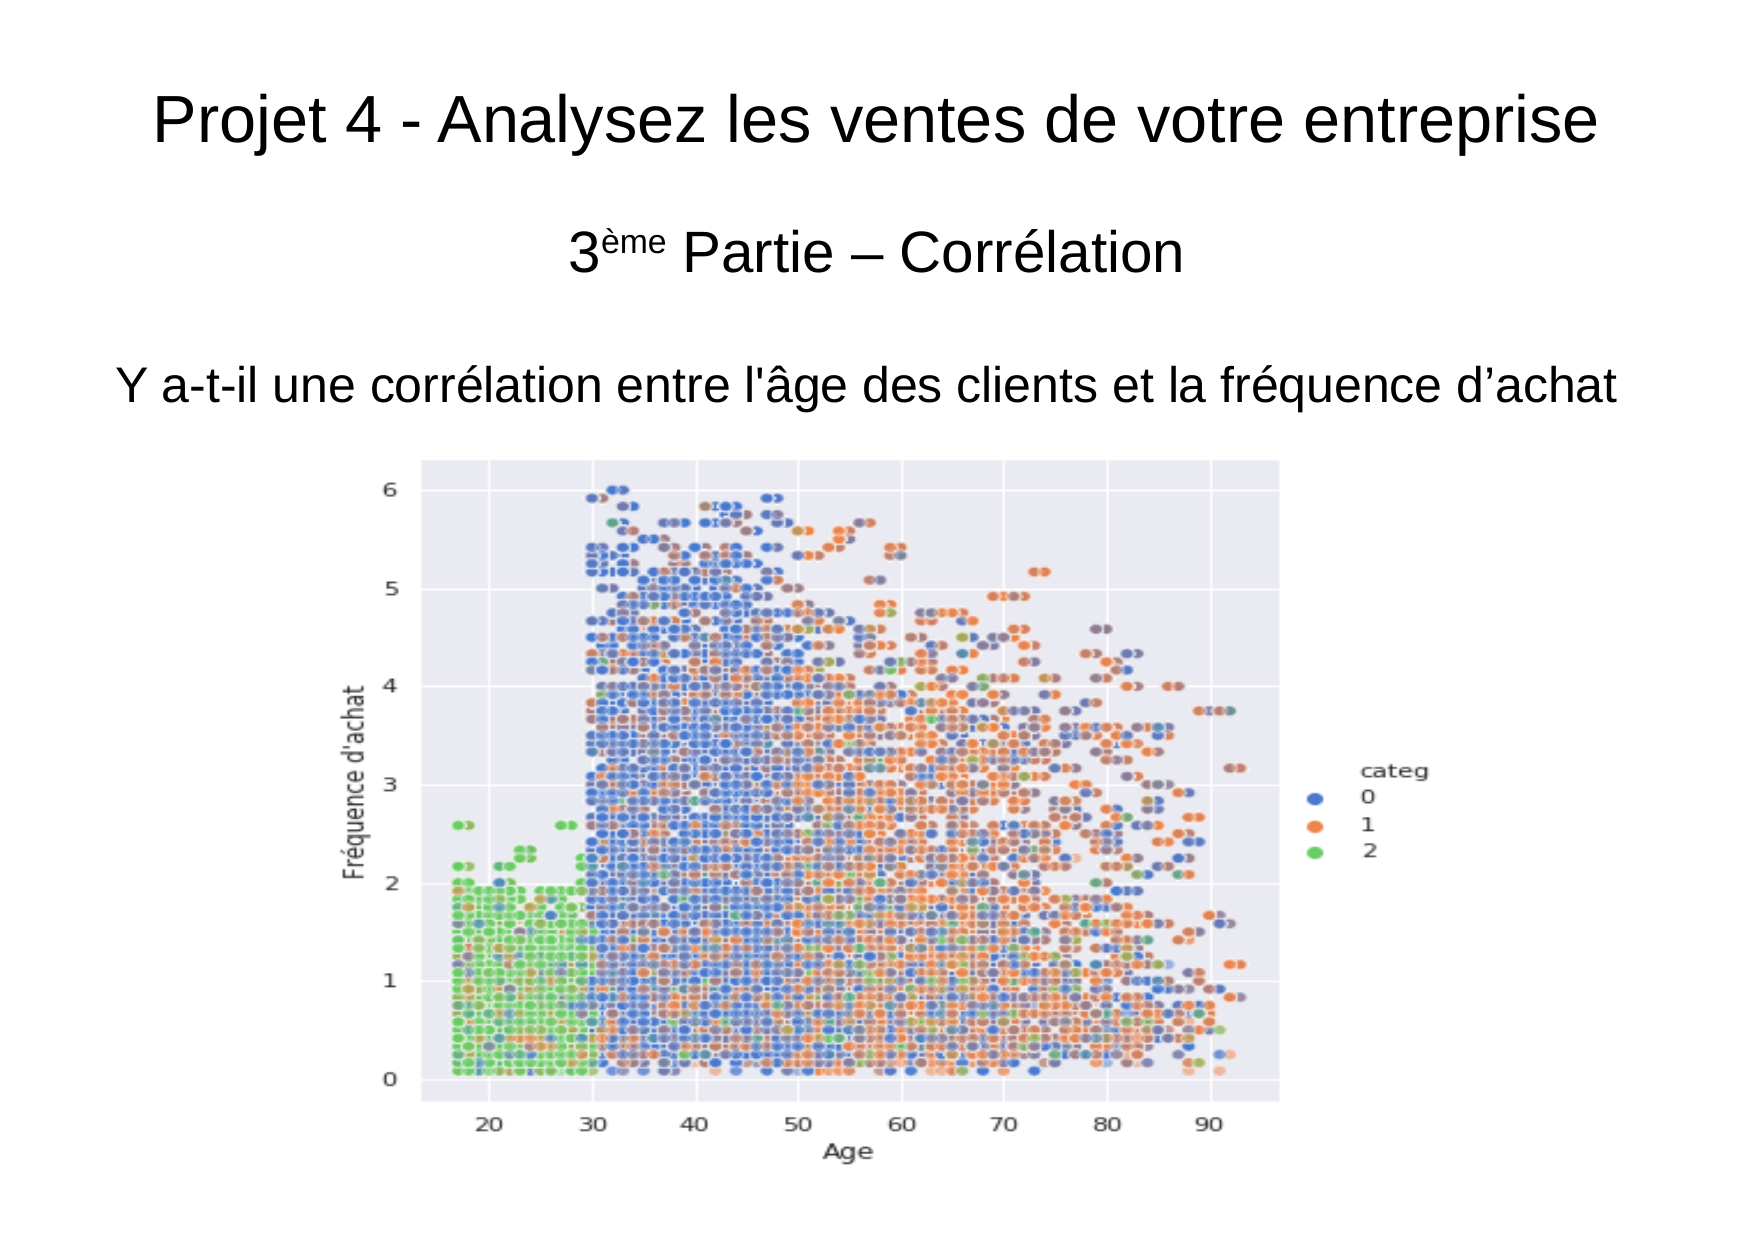

# Projet 4 - Analysez les ventes de votre entreprise
3ème Partie – Corrélation
Y a-t-il une corrélation entre l'âge des clients et la fréquence d’achat